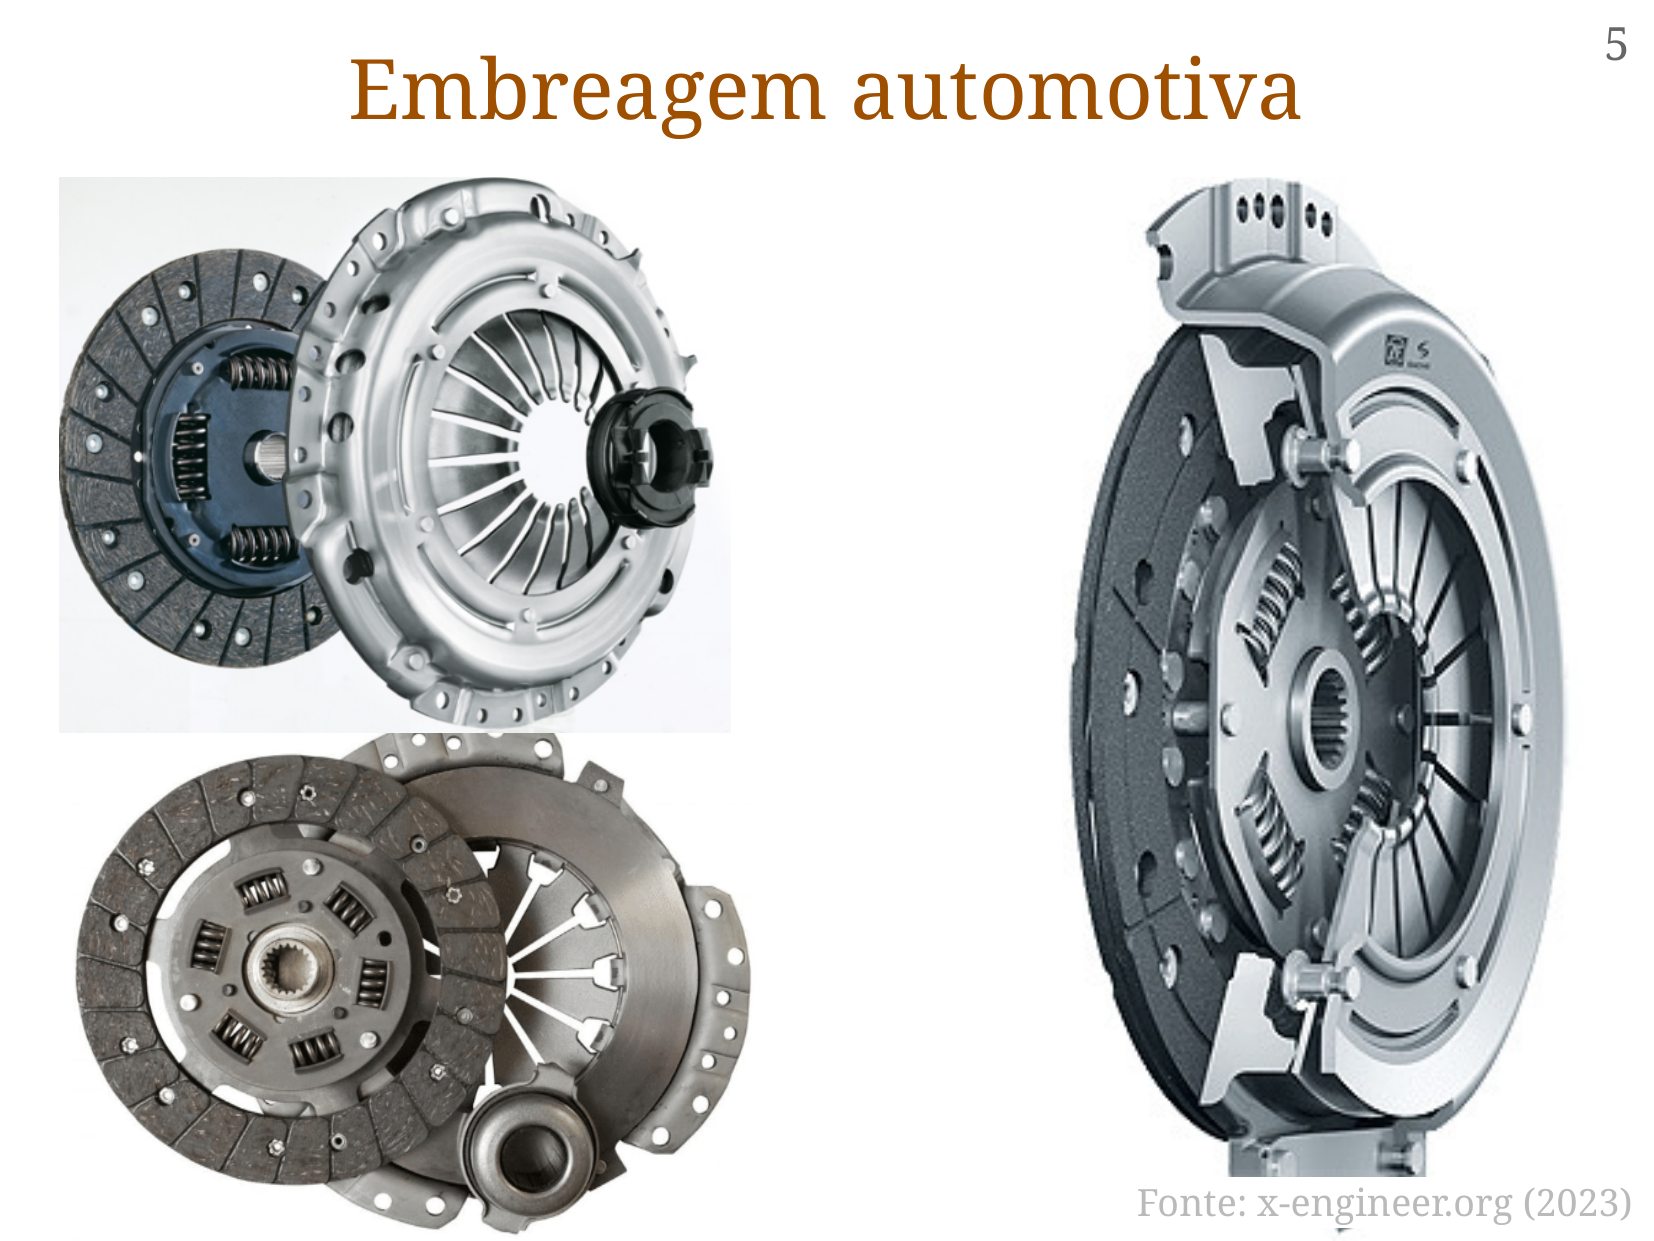

5
# Embreagem automotiva
Fonte: x-engineer.org (2023)